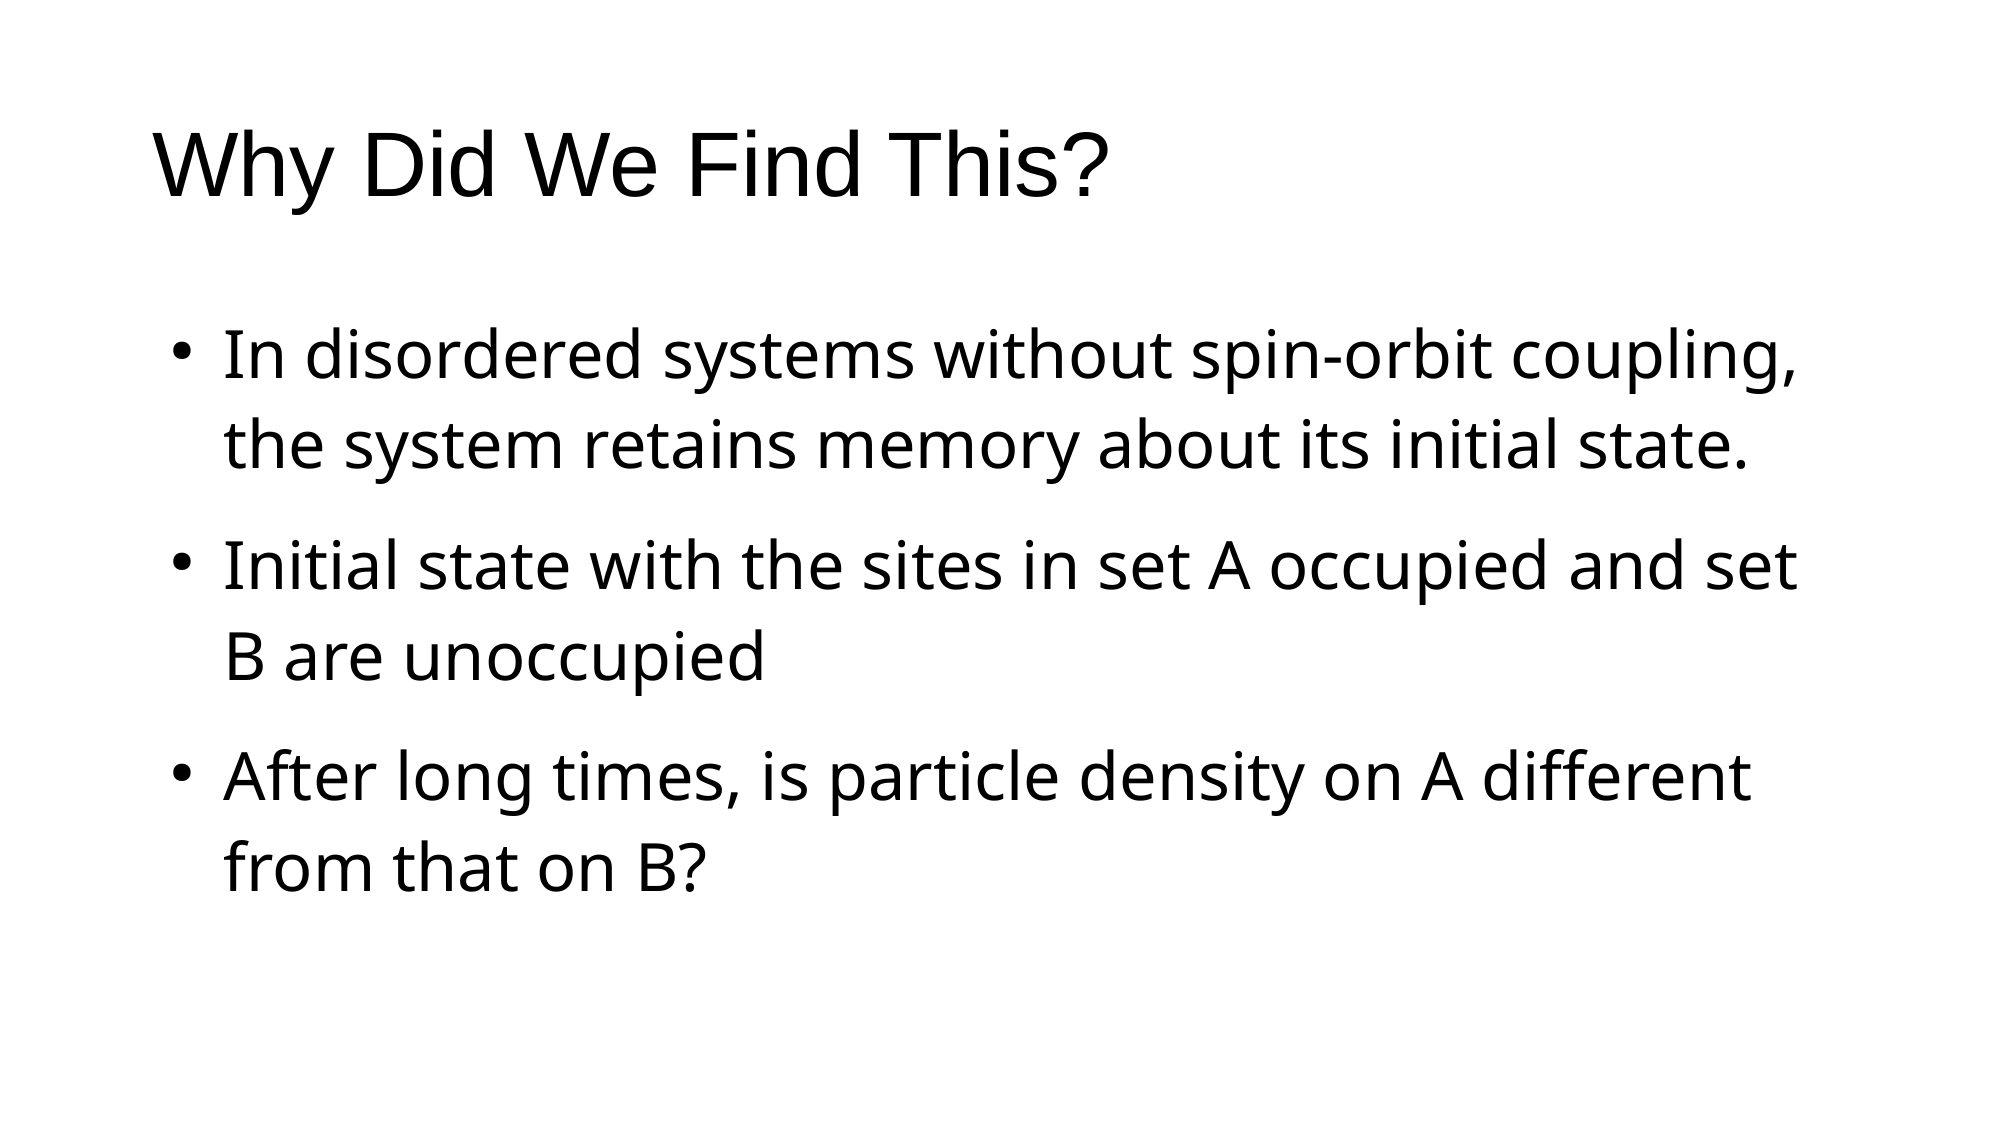

# Why Did We Find This?
In disordered systems without spin-orbit coupling, the system retains memory about its initial state.
Initial state with the sites in set A occupied and set B are unoccupied
After long times, is particle density on A different from that on B?